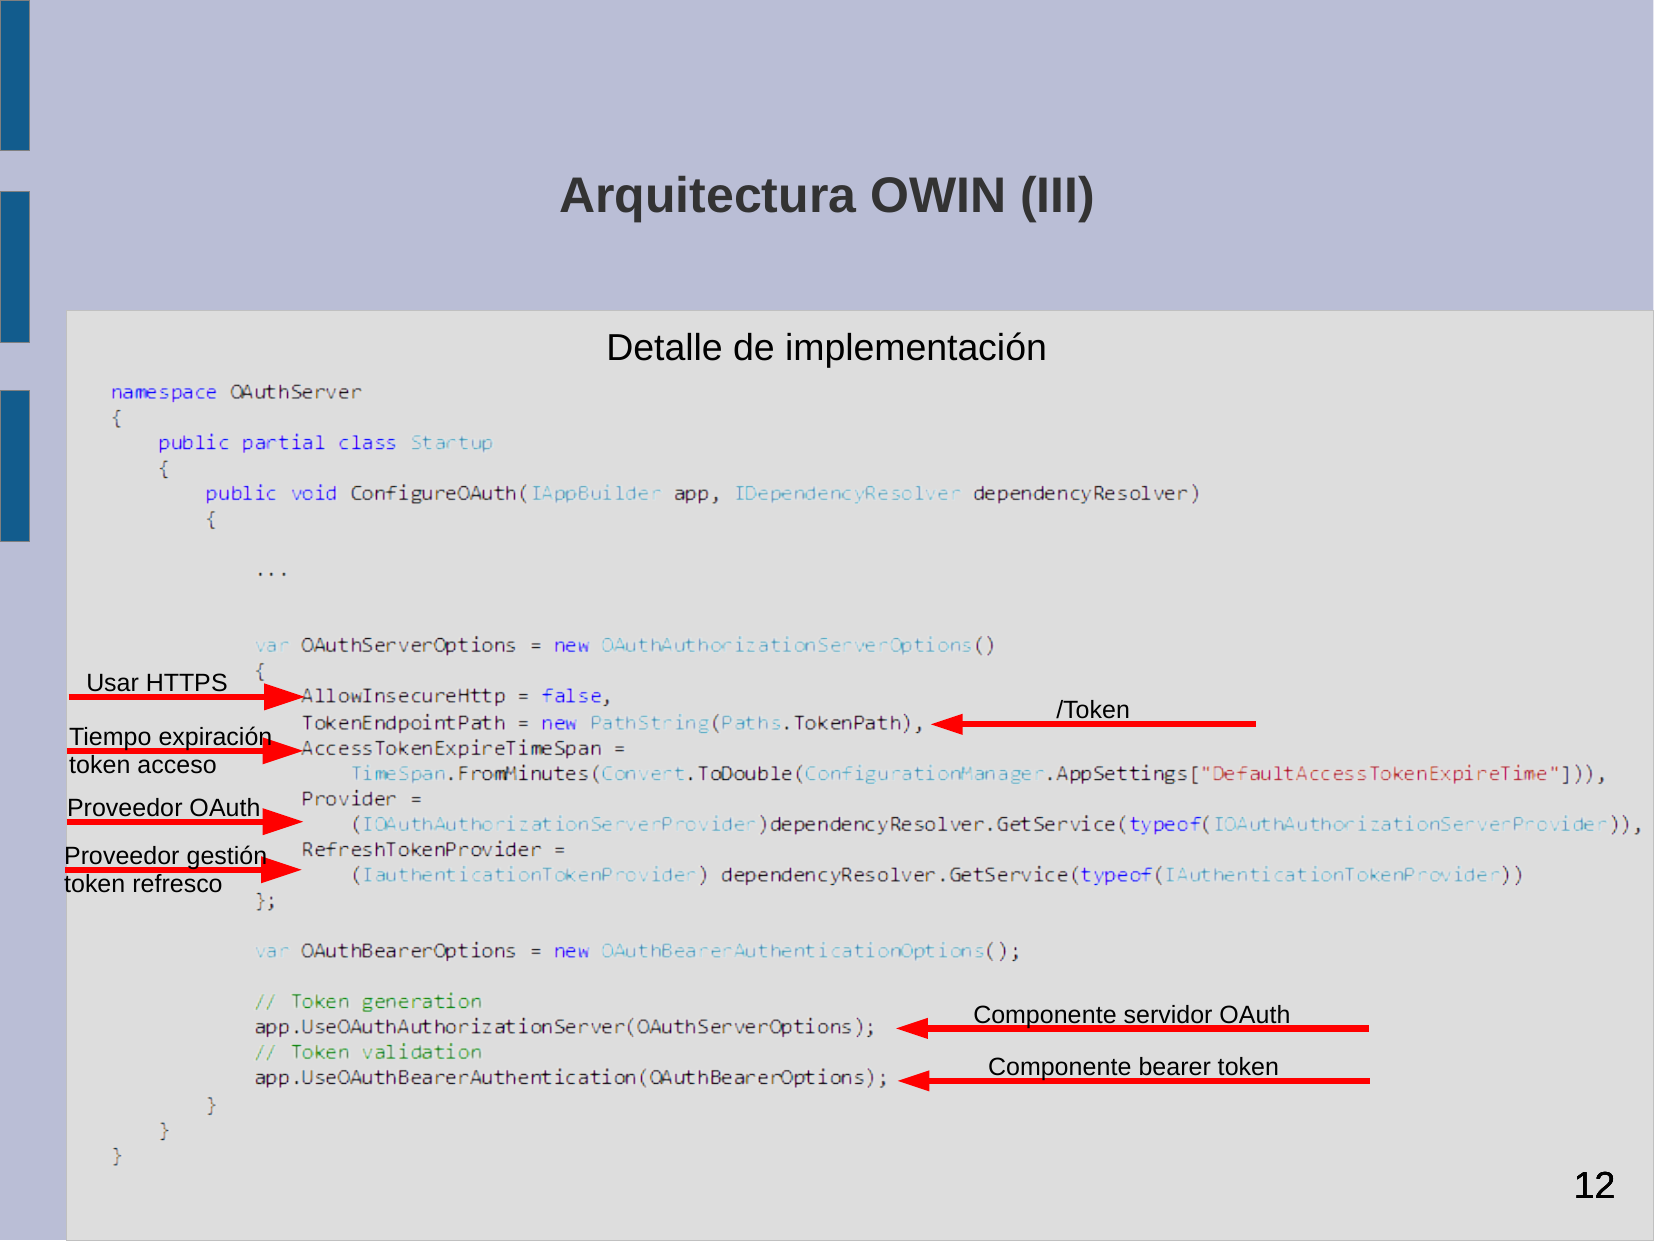

# Arquitectura OWIN (III)
Detalle de implementación
Usar HTTPS
/Token
Tiempo expiración
token acceso
Proveedor OAuth
Proveedor gestión
token refresco
Componente servidor OAuth
Componente bearer token